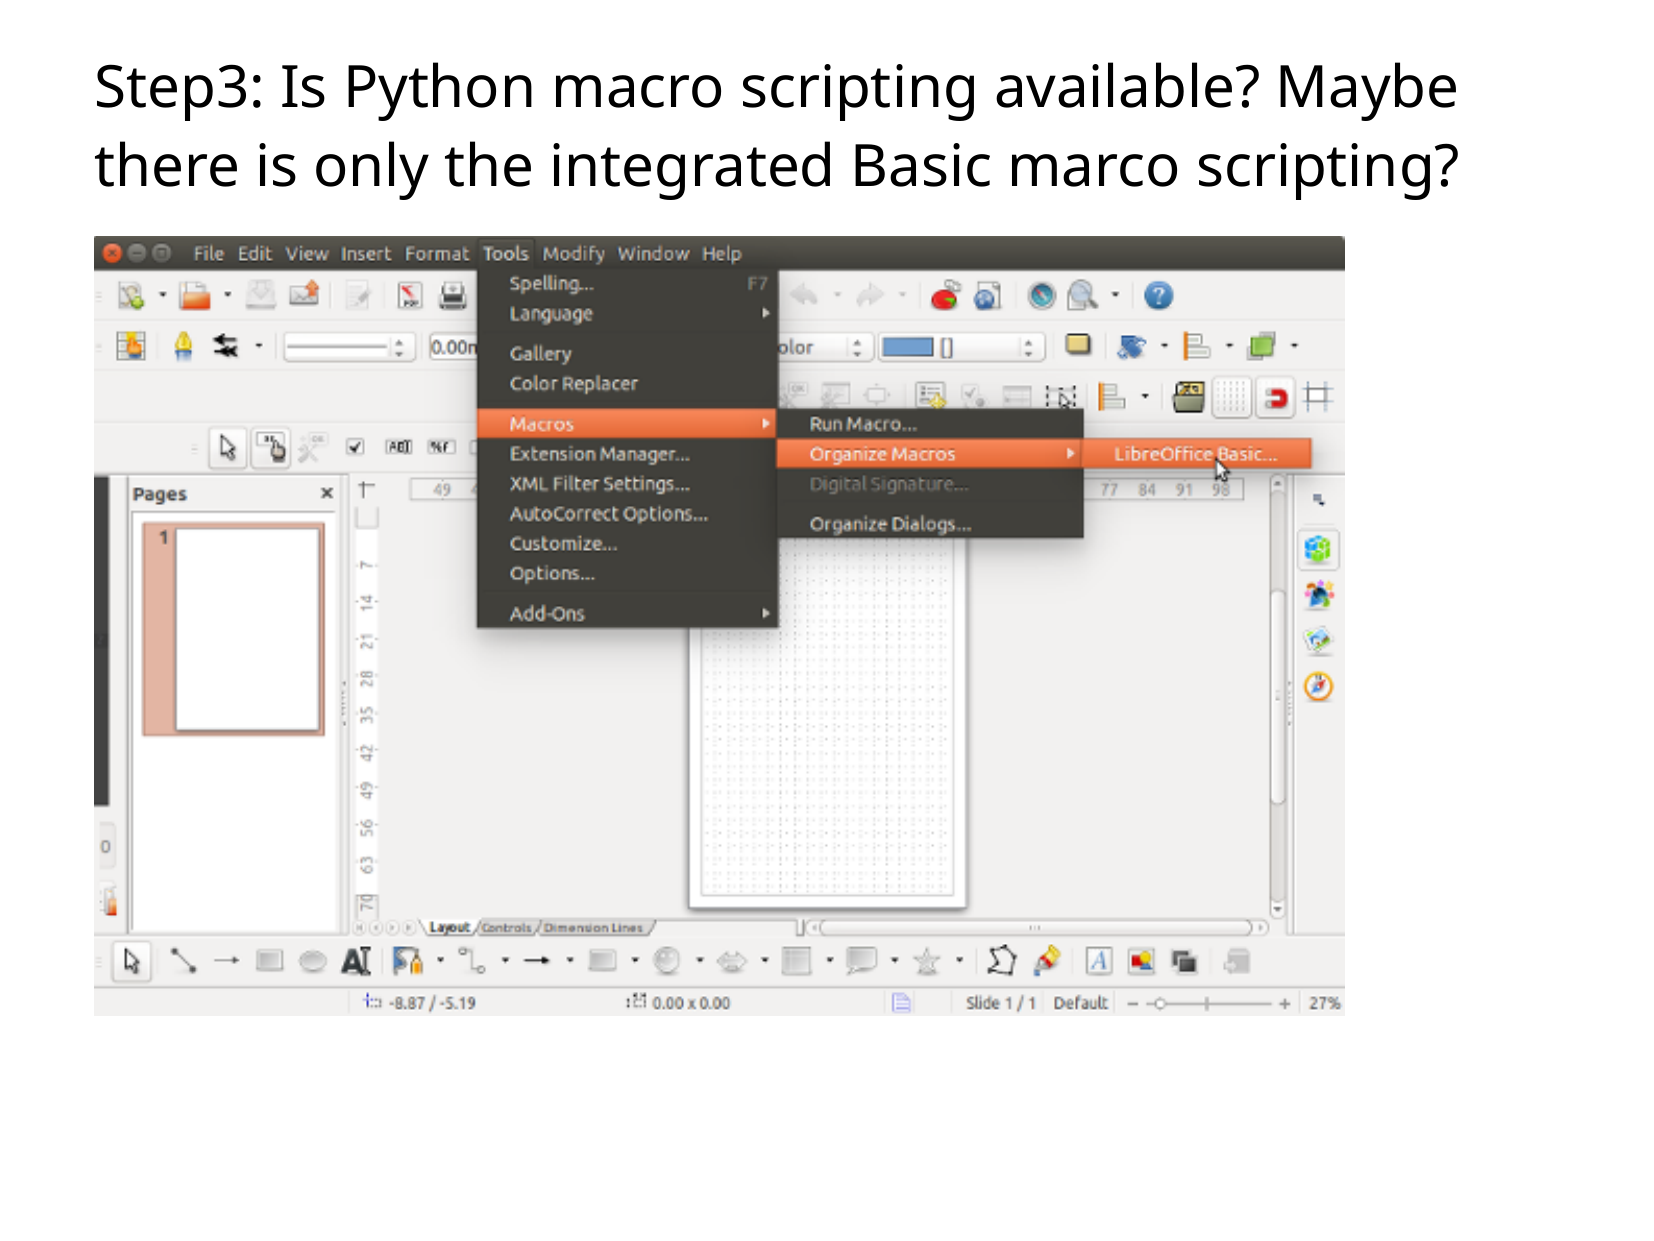

# Step3: Is Python macro scripting available? Maybe there is only the integrated Basic marco scripting?